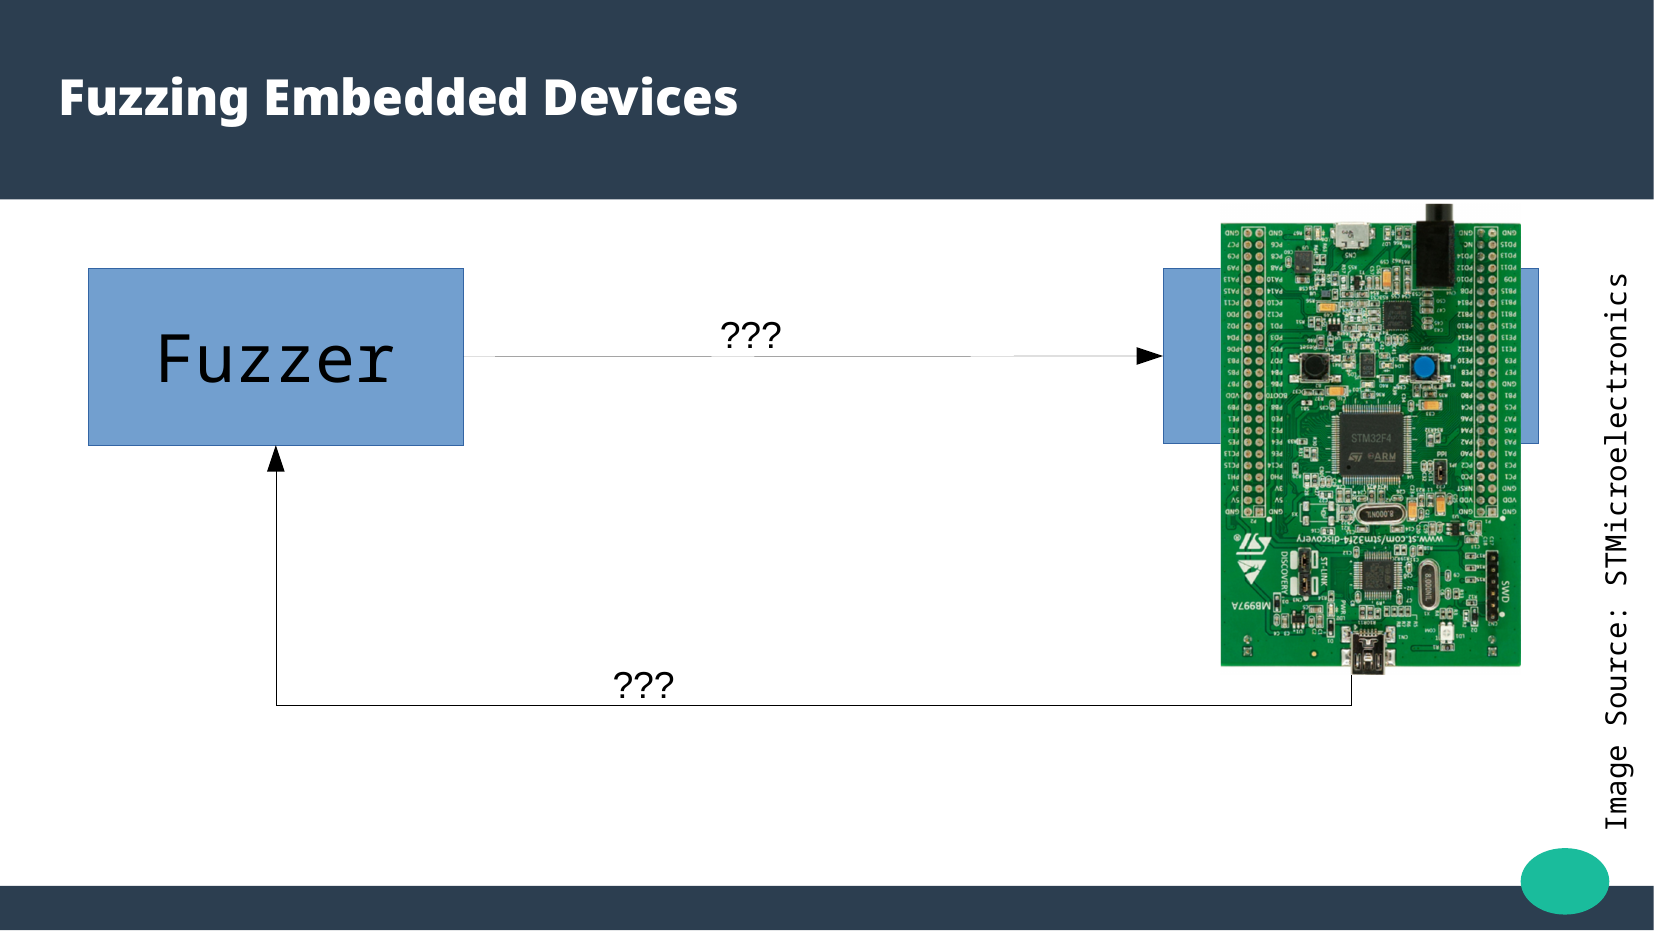

# Fuzzing Embedded Devices
Fuzzer
???
Image Source: STMicroelectronics
???